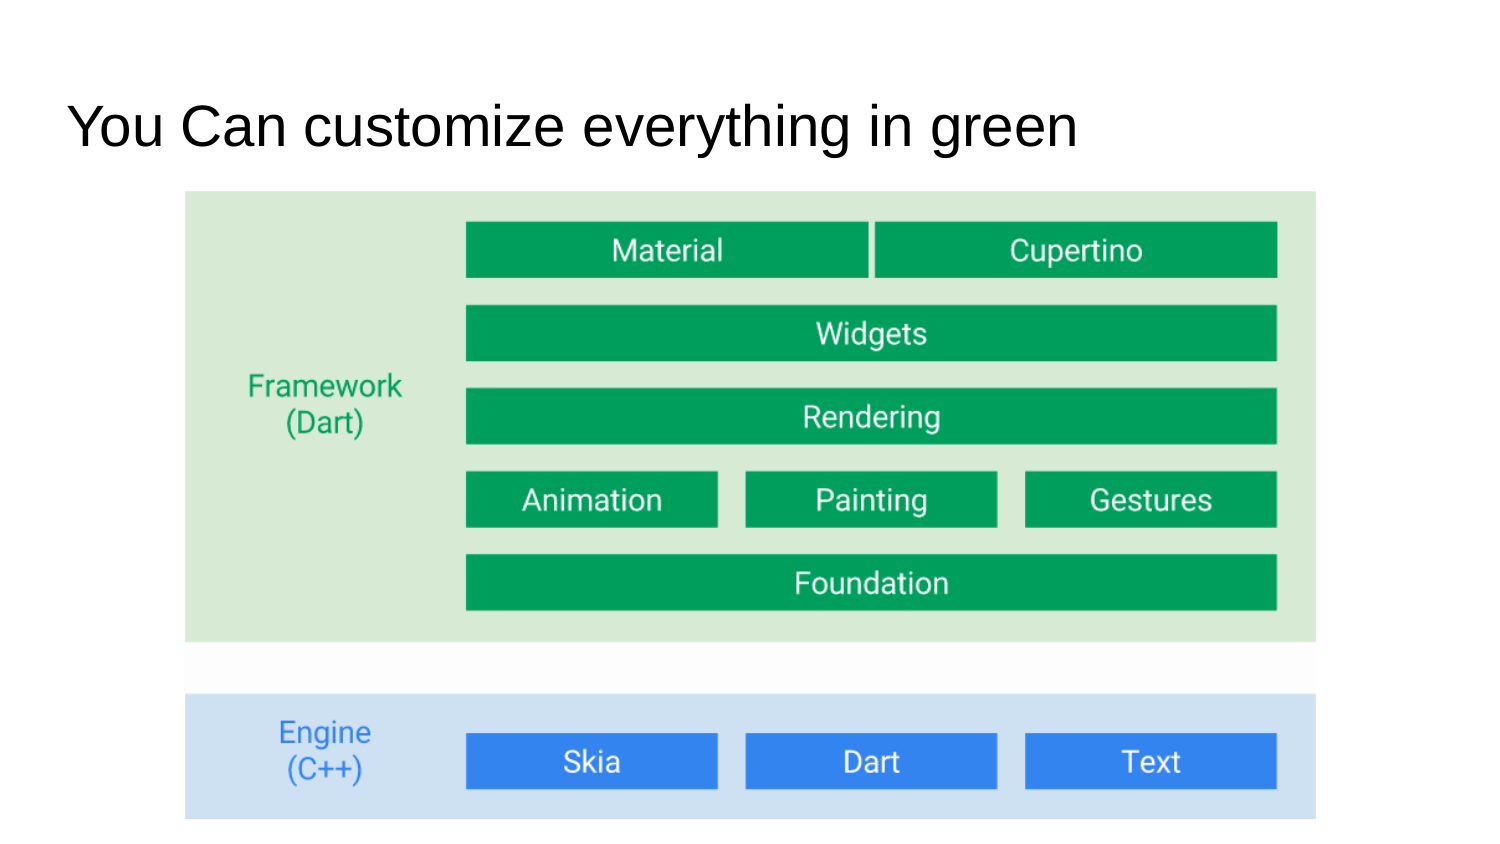

# You Can customize everything in green